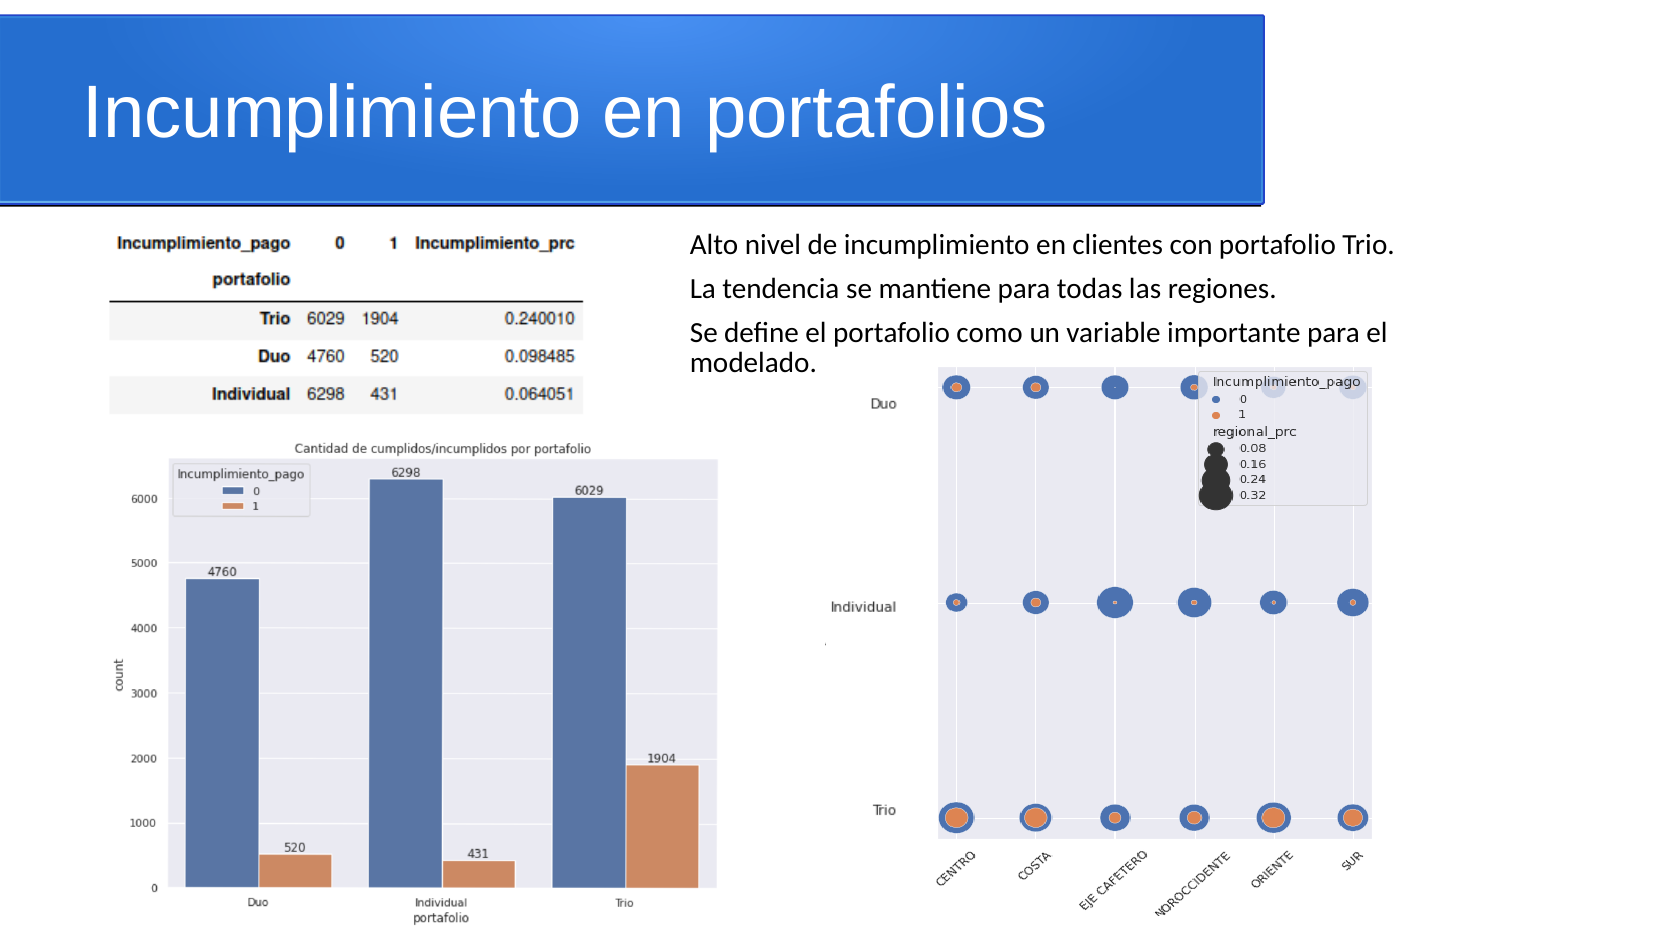

# Incumplimiento en portafolios
Alto nivel de incumplimiento en clientes con portafolio Trio.
La tendencia se mantiene para todas las regiones.
Se define el portafolio como un variable importante para el modelado.